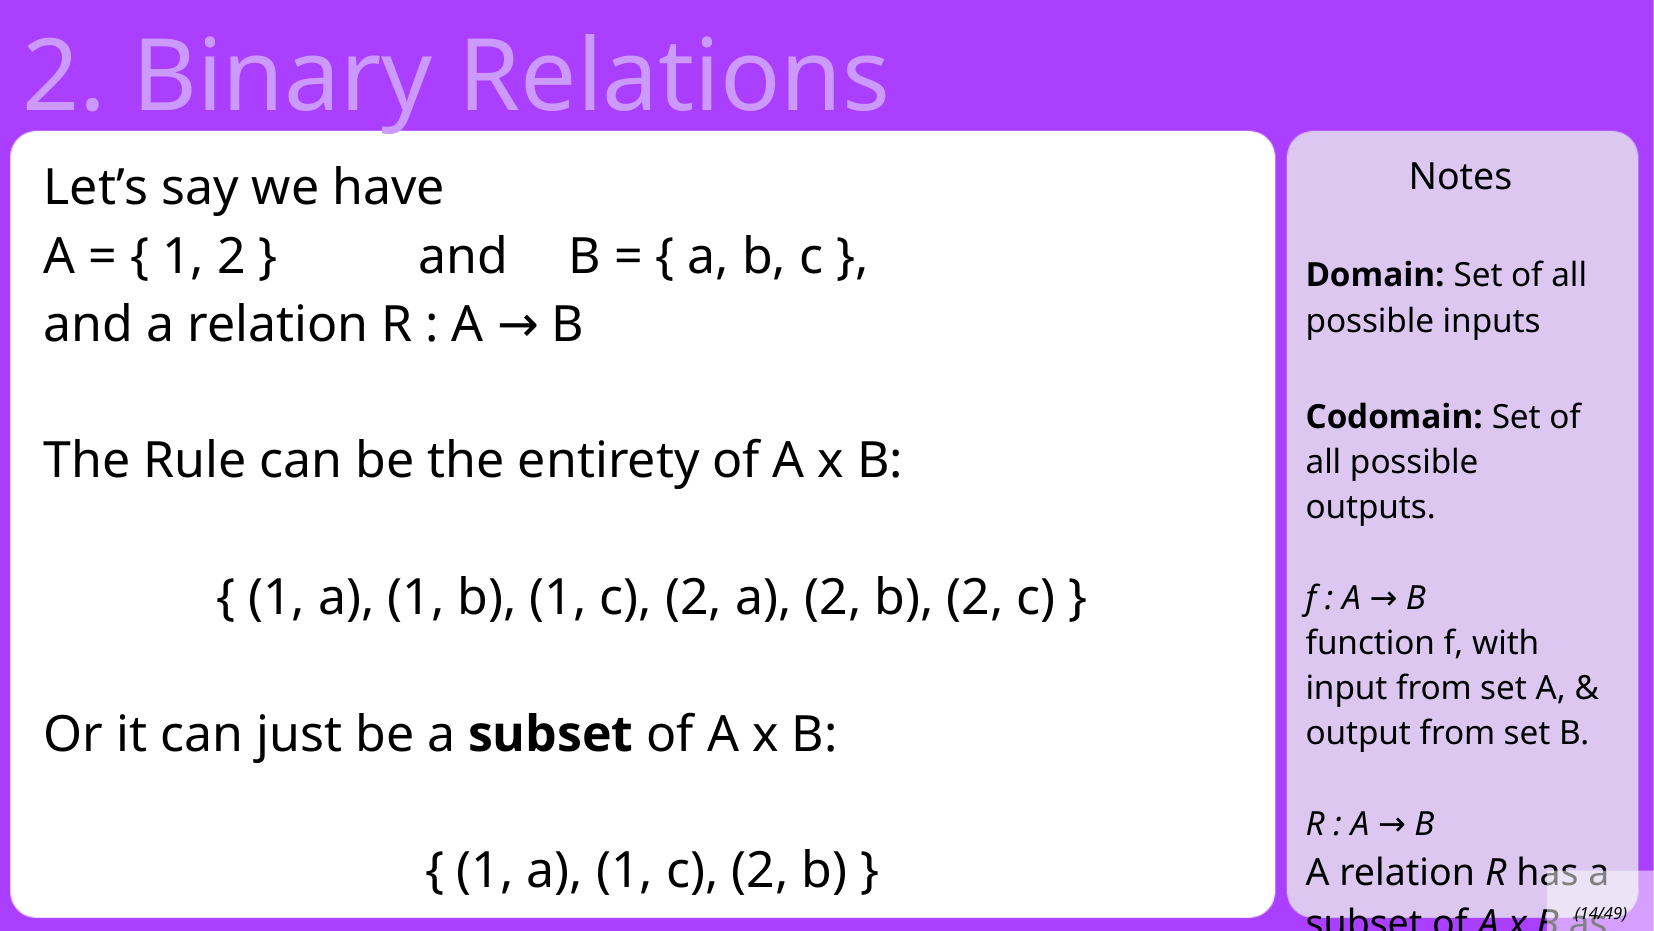

# 2. Binary Relations
Notes
Domain: Set of all possible inputs
Codomain: Set of all possible outputs.
f : A → B
function f, with
input from set A, &
output from set B.
R : A → B
A relation R has a subset of A x B as its rule.
Let’s say we have
A = { 1, 2 }		and	B = { a, b, c },
and a relation R : A → B
The Rule can be the entirety of A x B:
{ (1, a), (1, b), (1, c), (2, a), (2, b), (2, c) }
Or it can just be a subset of A x B:
{ (1, a), (1, c), (2, b) }
And this would fit the definition of a binary relation.